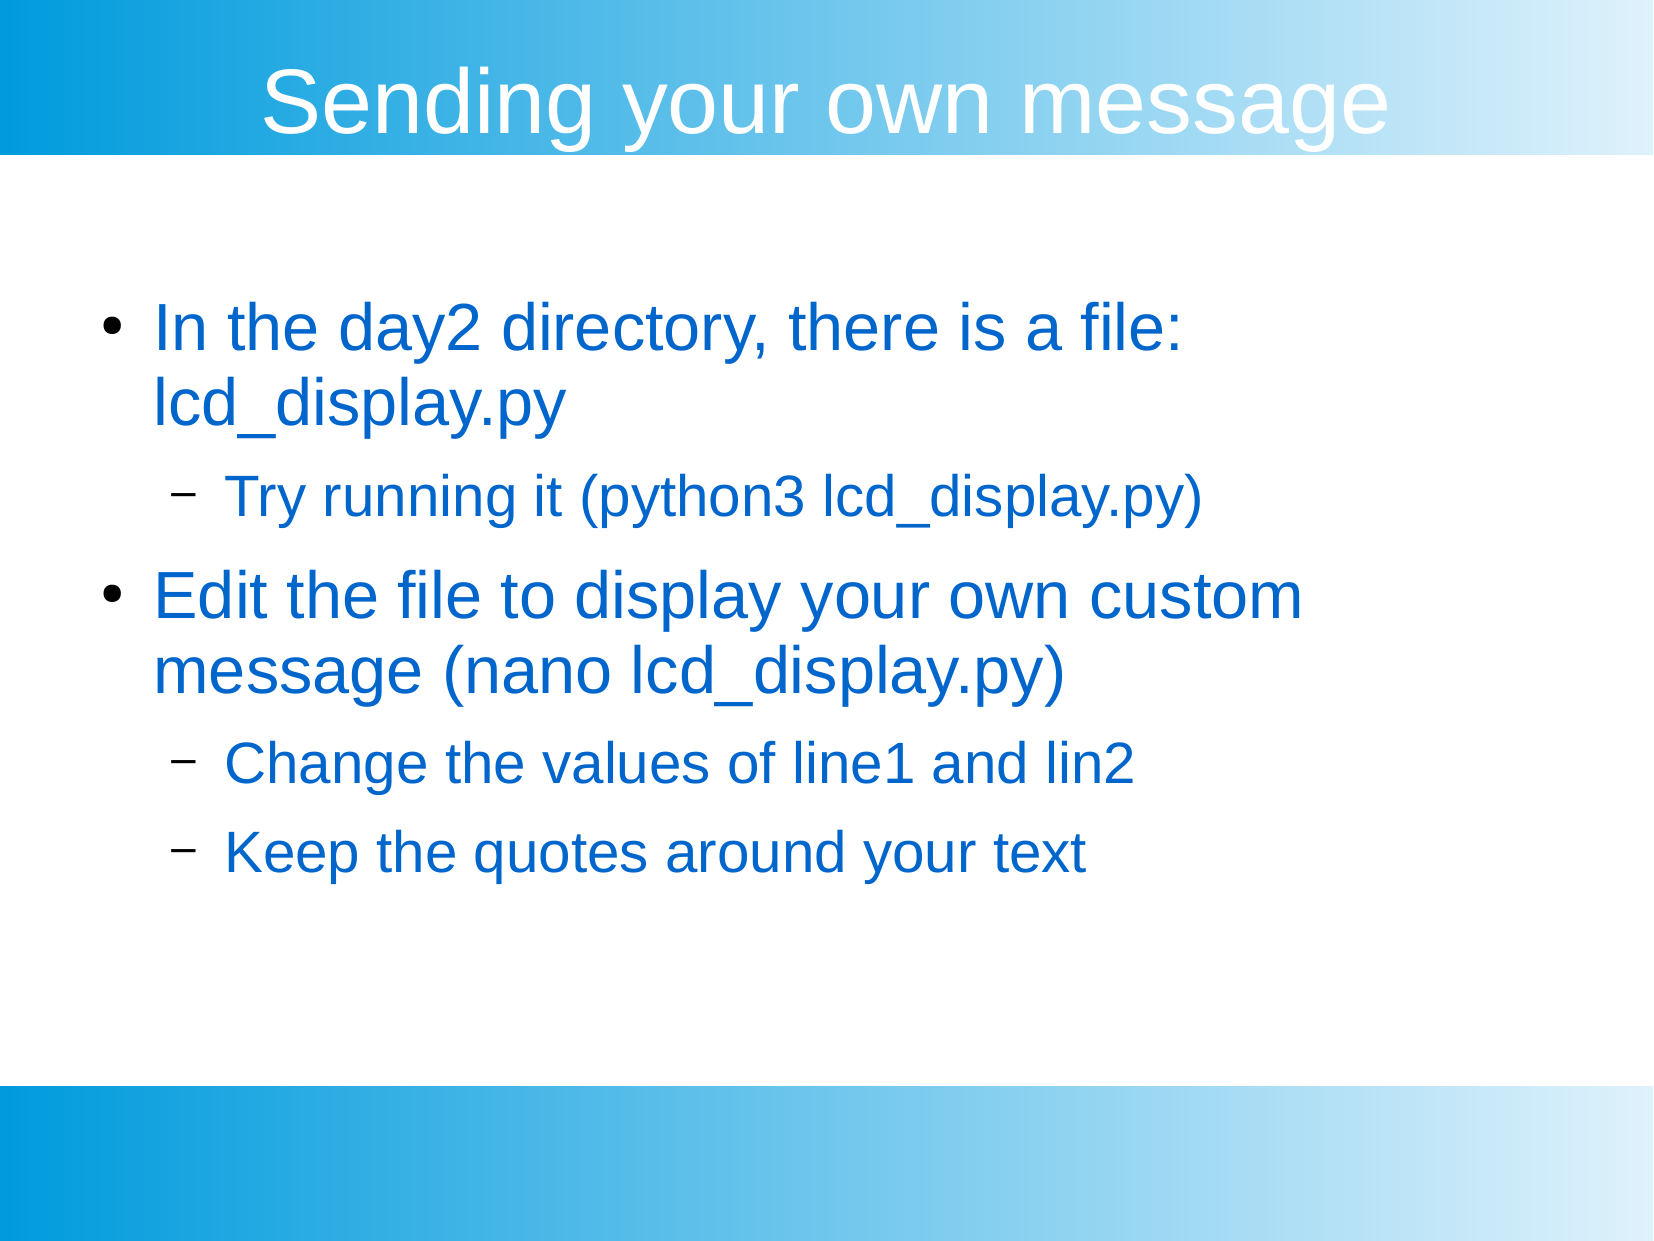

# Sending your own message
In the day2 directory, there is a file: lcd_display.py
Try running it (python3 lcd_display.py)
Edit the file to display your own custom message (nano lcd_display.py)
Change the values of line1 and lin2
Keep the quotes around your text